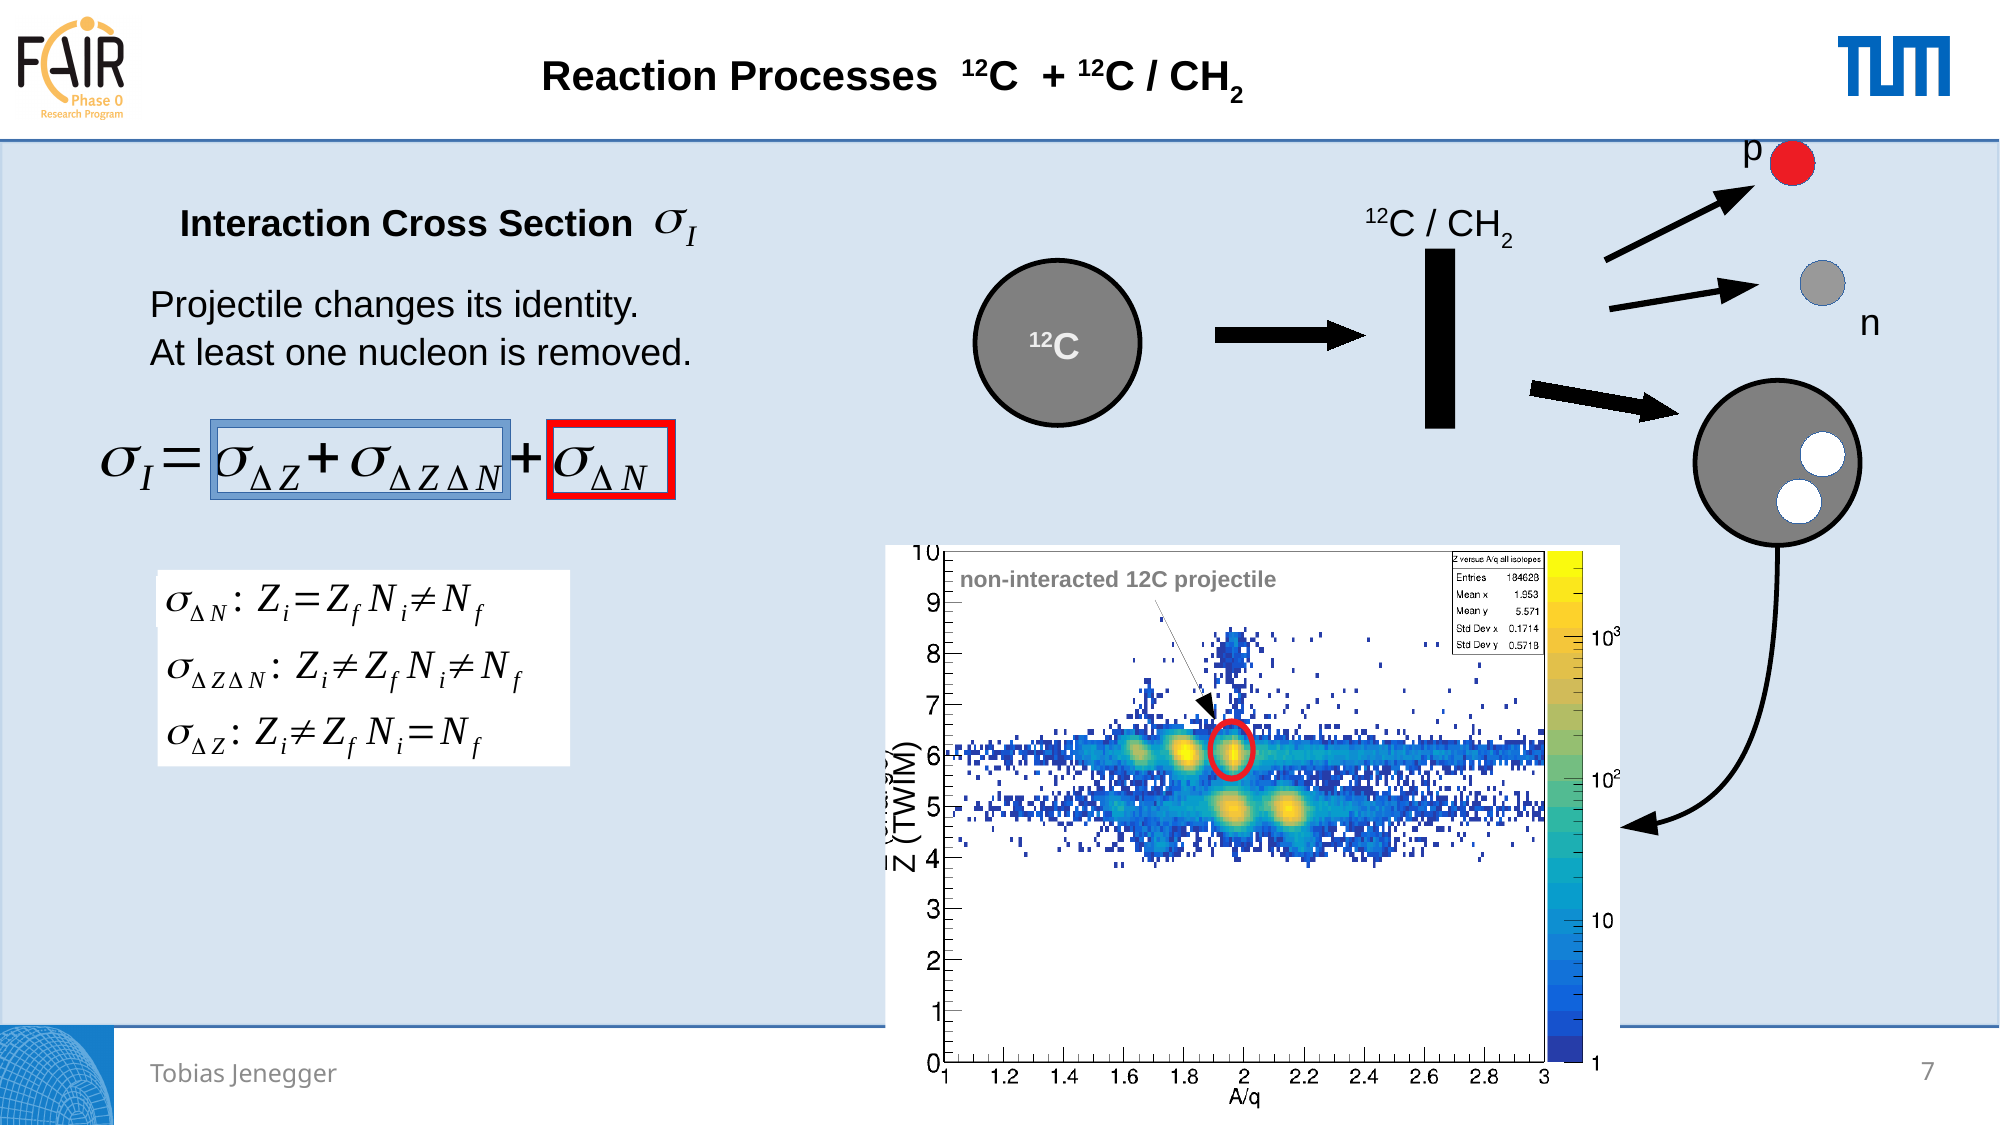

Reaction Processes 12C + 12C / CH2
p
Interaction Cross Section
12C / CH2
Projectile changes its identity.
At least one nucleon is removed.
n
12C
Z (TWIM)
non-interacted 12C projectile
7